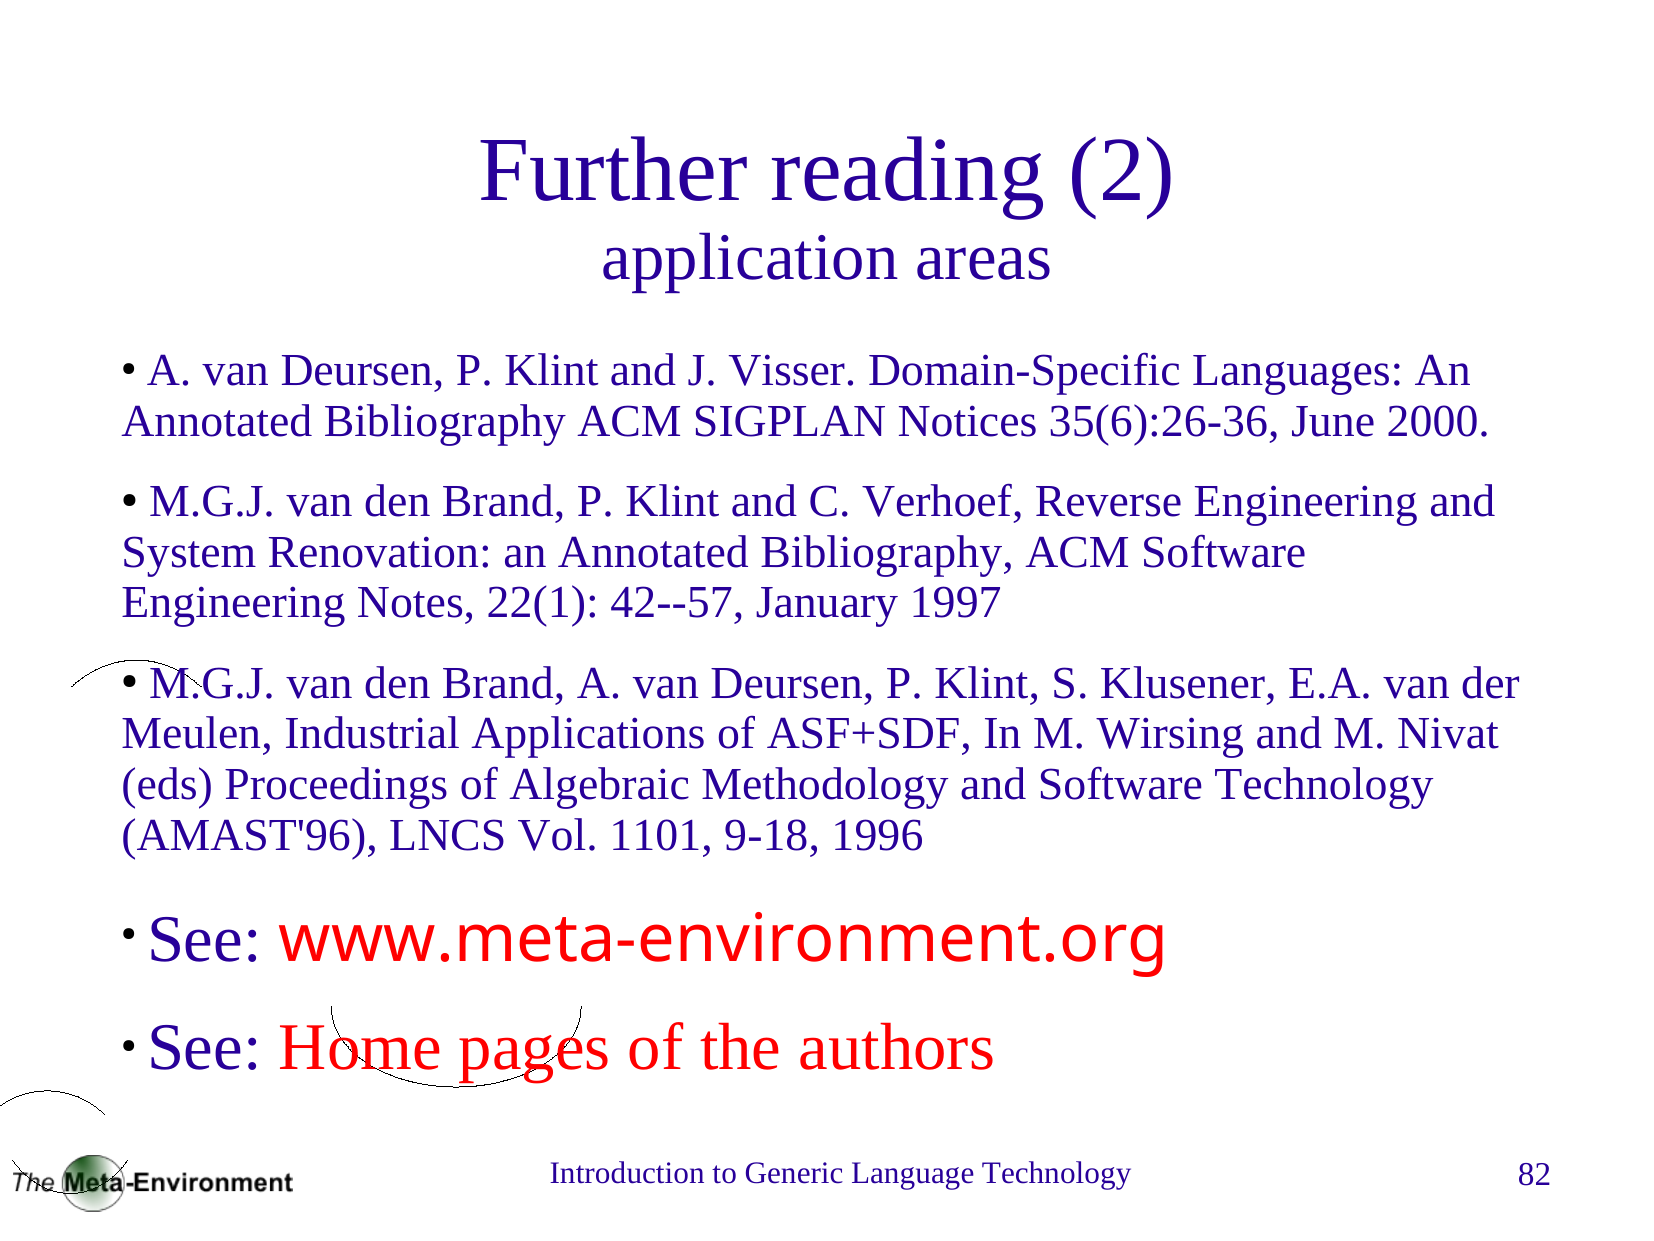

# Further reading (2) application areas
 A. van Deursen, P. Klint and J. Visser. Domain-Specific Languages: An Annotated Bibliography ACM SIGPLAN Notices 35(6):26-36, June 2000.
 M.G.J. van den Brand, P. Klint and C. Verhoef, Reverse Engineering and System Renovation: an Annotated Bibliography, ACM Software Engineering Notes, 22(1): 42--57, January 1997
 M.G.J. van den Brand, A. van Deursen, P. Klint, S. Klusener, E.A. van der Meulen, Industrial Applications of ASF+SDF, In M. Wirsing and M. Nivat (eds) Proceedings of Algebraic Methodology and Software Technology (AMAST'96), LNCS Vol. 1101, 9-18, 1996
 See: www.meta-environment.org
 See: Home pages of the authors